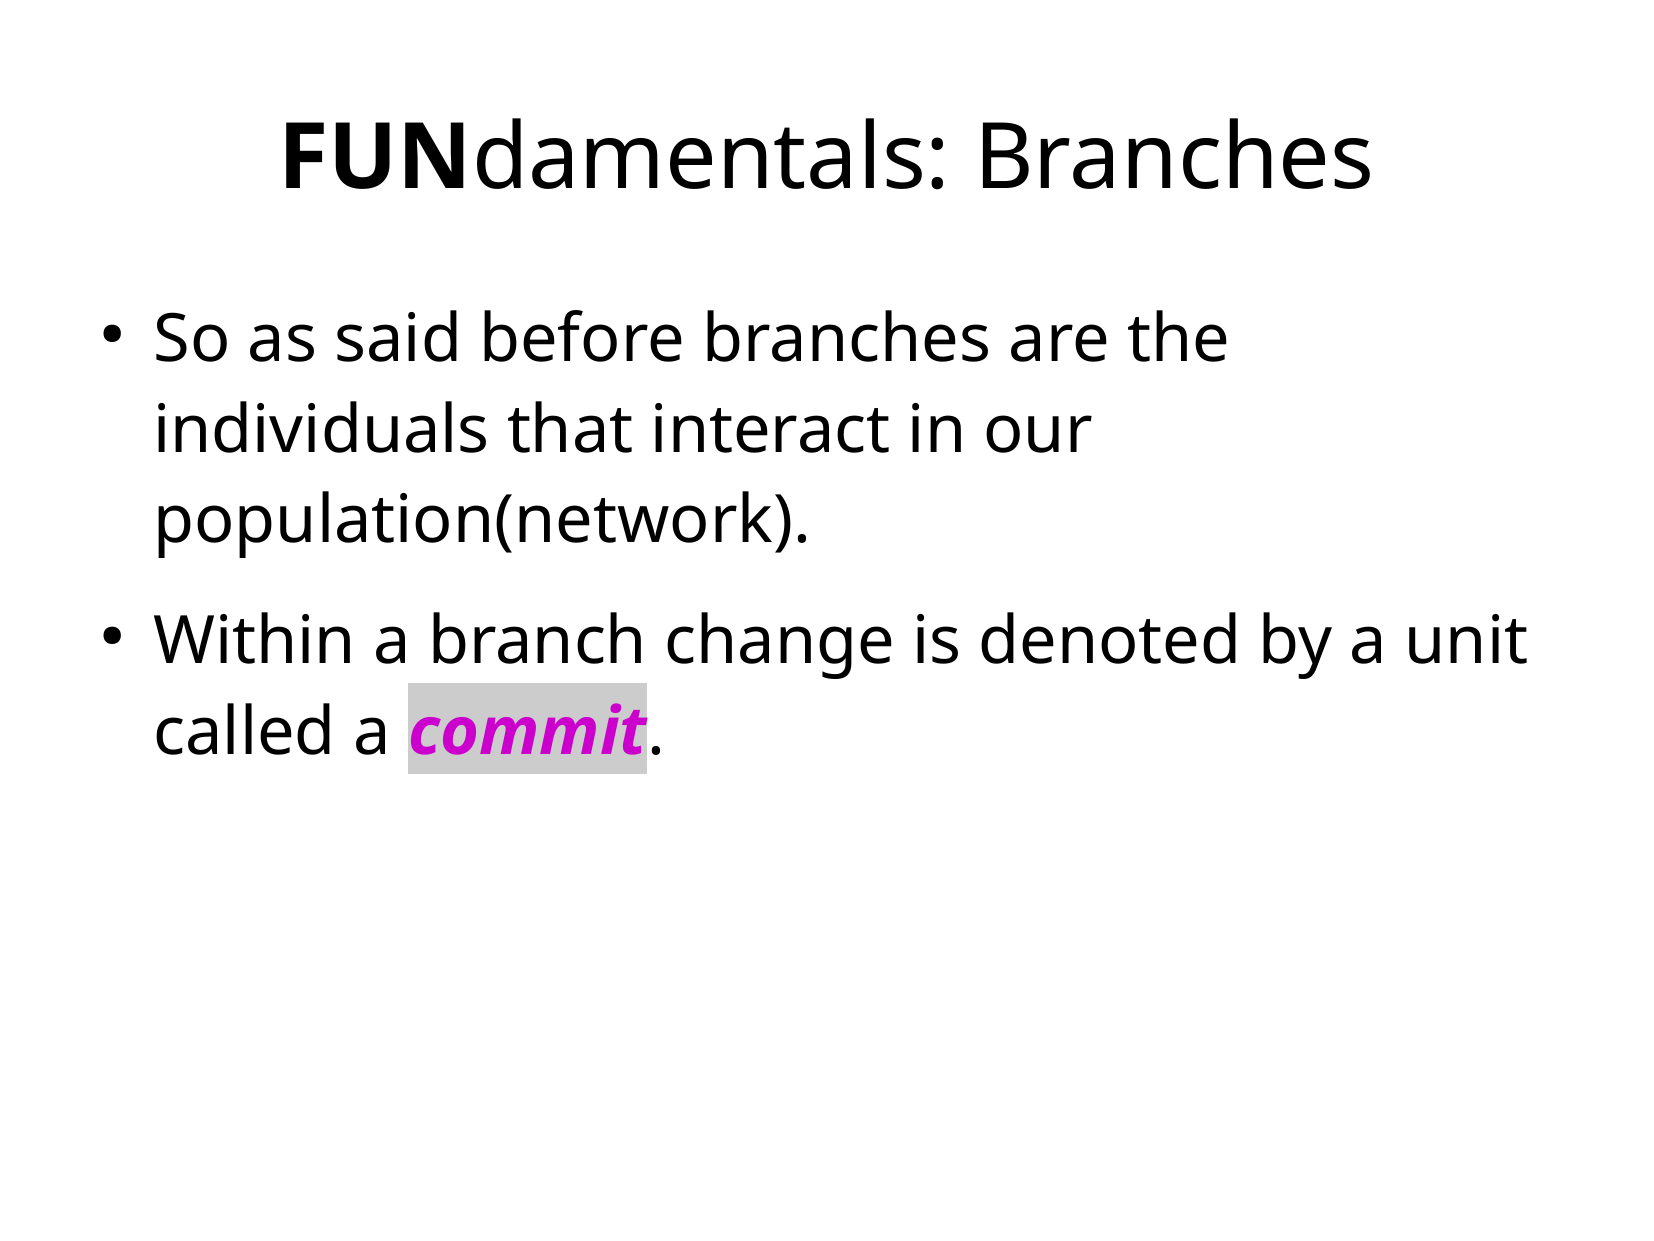

# FUNdamentals: Branches
So as said before branches are the individuals that interact in our population(network).
Within a branch change is denoted by a unit called a commit.